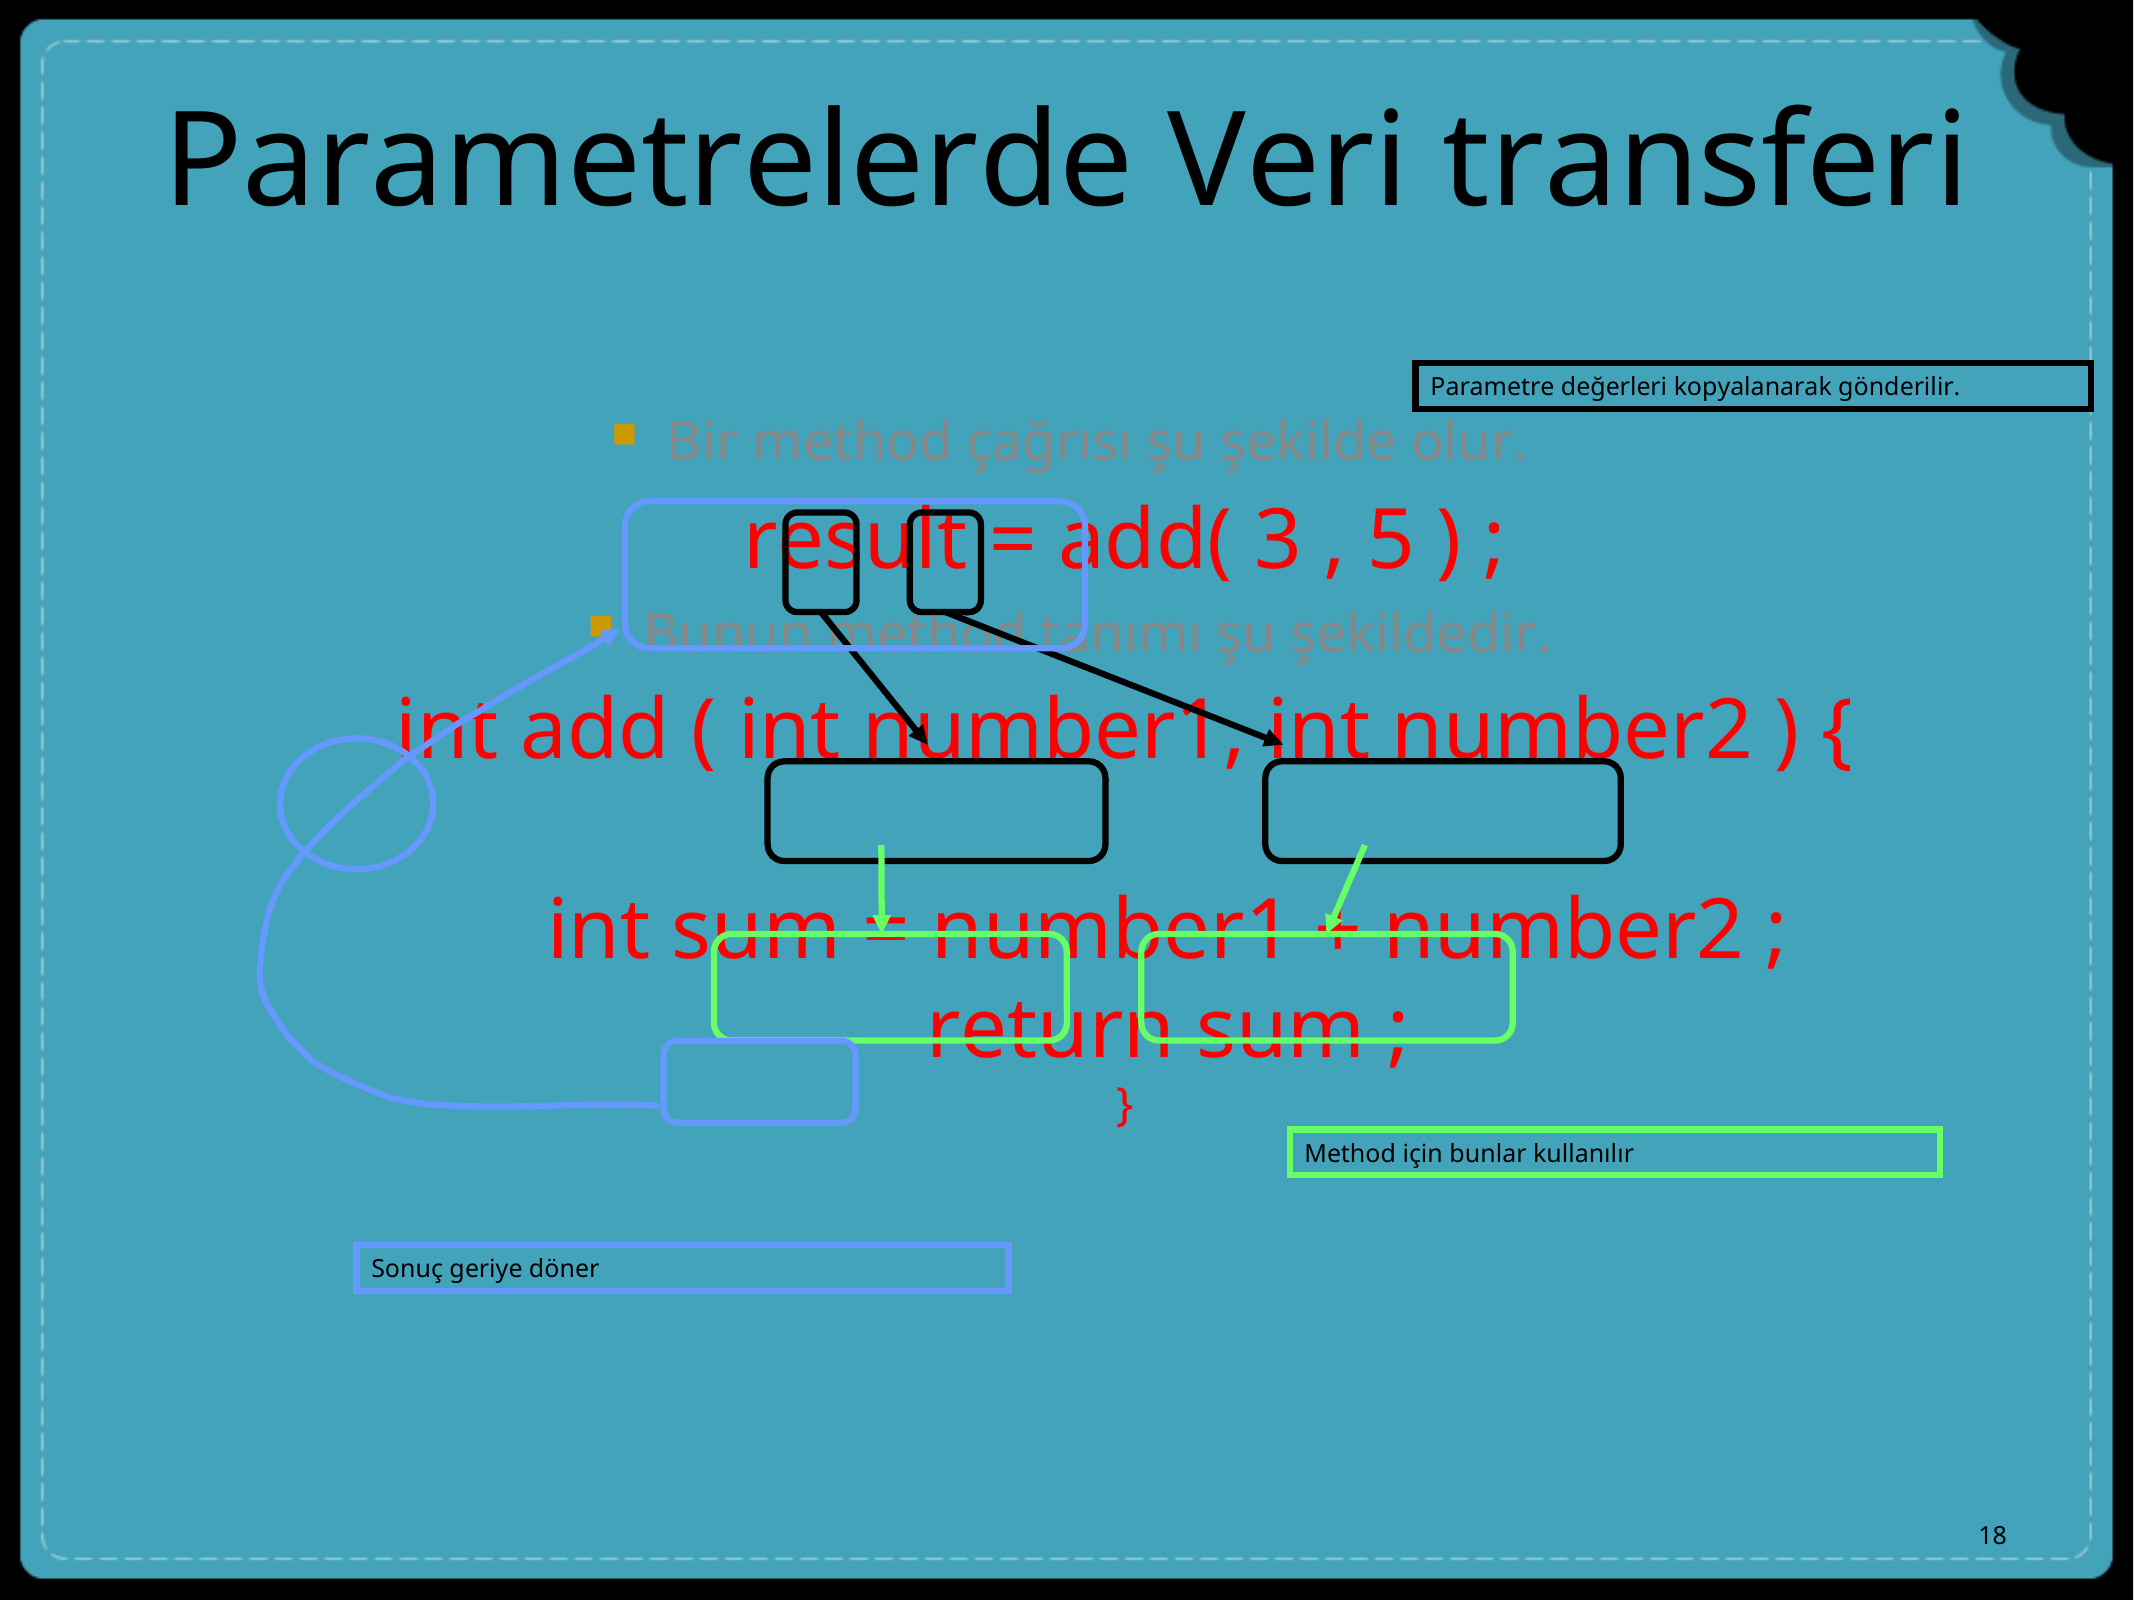

# Parametrelerde Veri transferi
Parametre değerleri kopyalanarak gönderilir.
Bir method çağrısı şu şekilde olur.
result = add( 3 , 5 ) ;
Bunun method tanımı şu şekildedir.
int add ( int number1, int number2 ) {
 int sum = number1 + number2 ;
 return sum ;
}
Sonuç geriye döner
Method için bunlar kullanılır
18